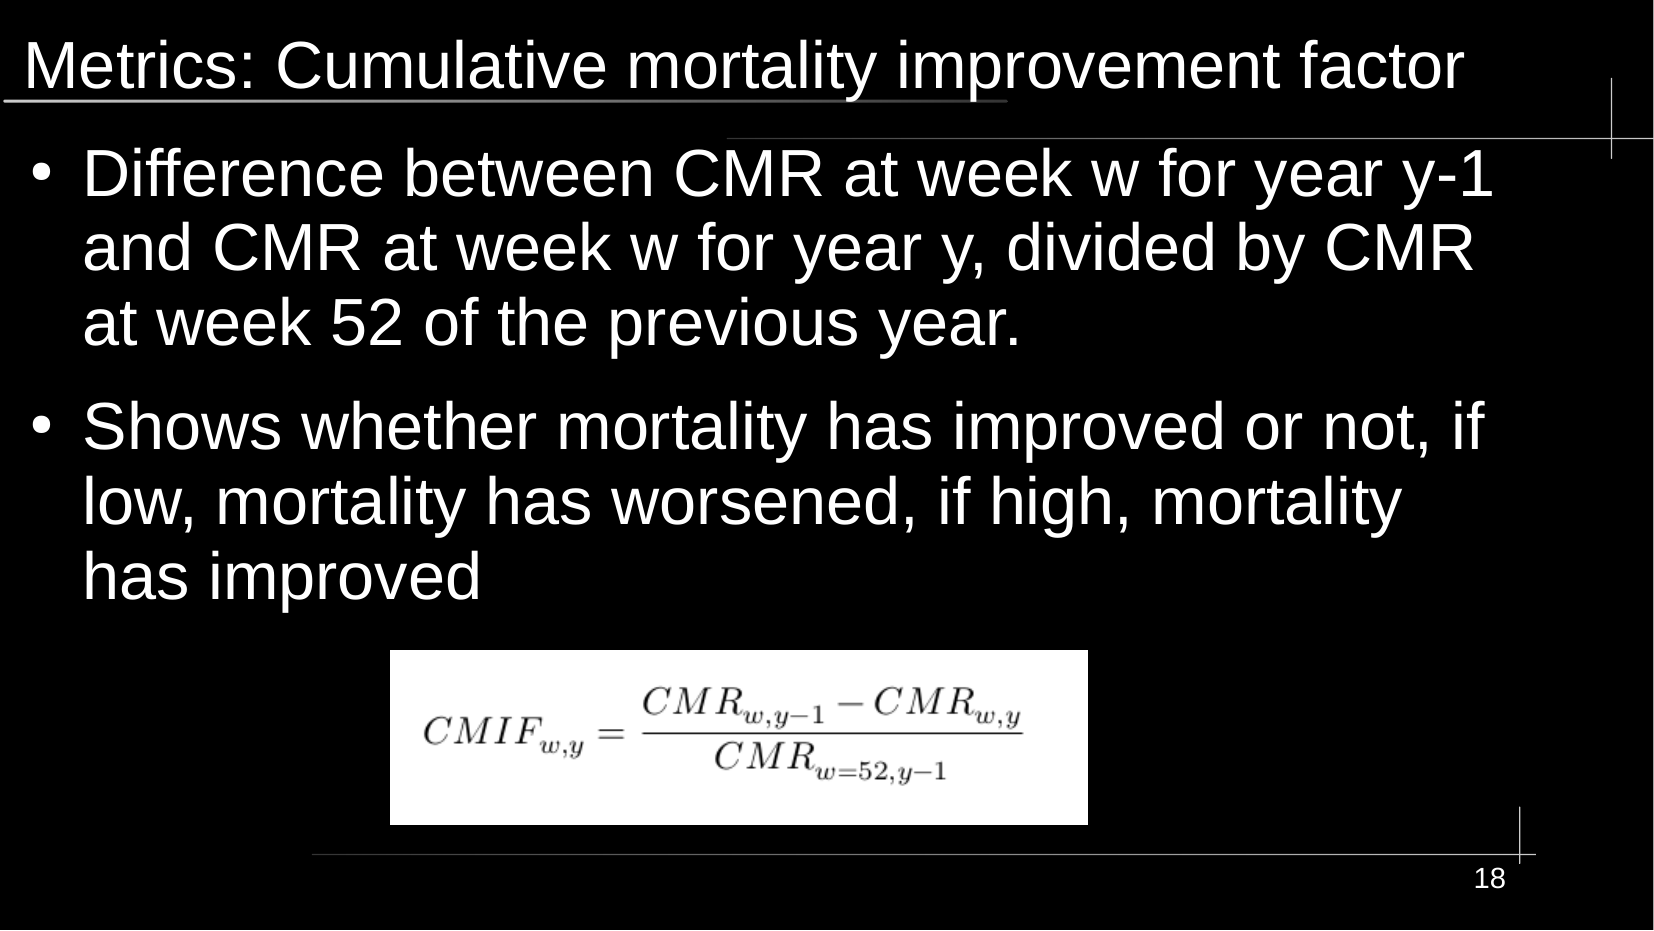

# Metrics: Cumulative mortality improvement factor
Difference between CMR at week w for year y-1 and CMR at week w for year y, divided by CMR at week 52 of the previous year.
Shows whether mortality has improved or not, if low, mortality has worsened, if high, mortality has improved
18